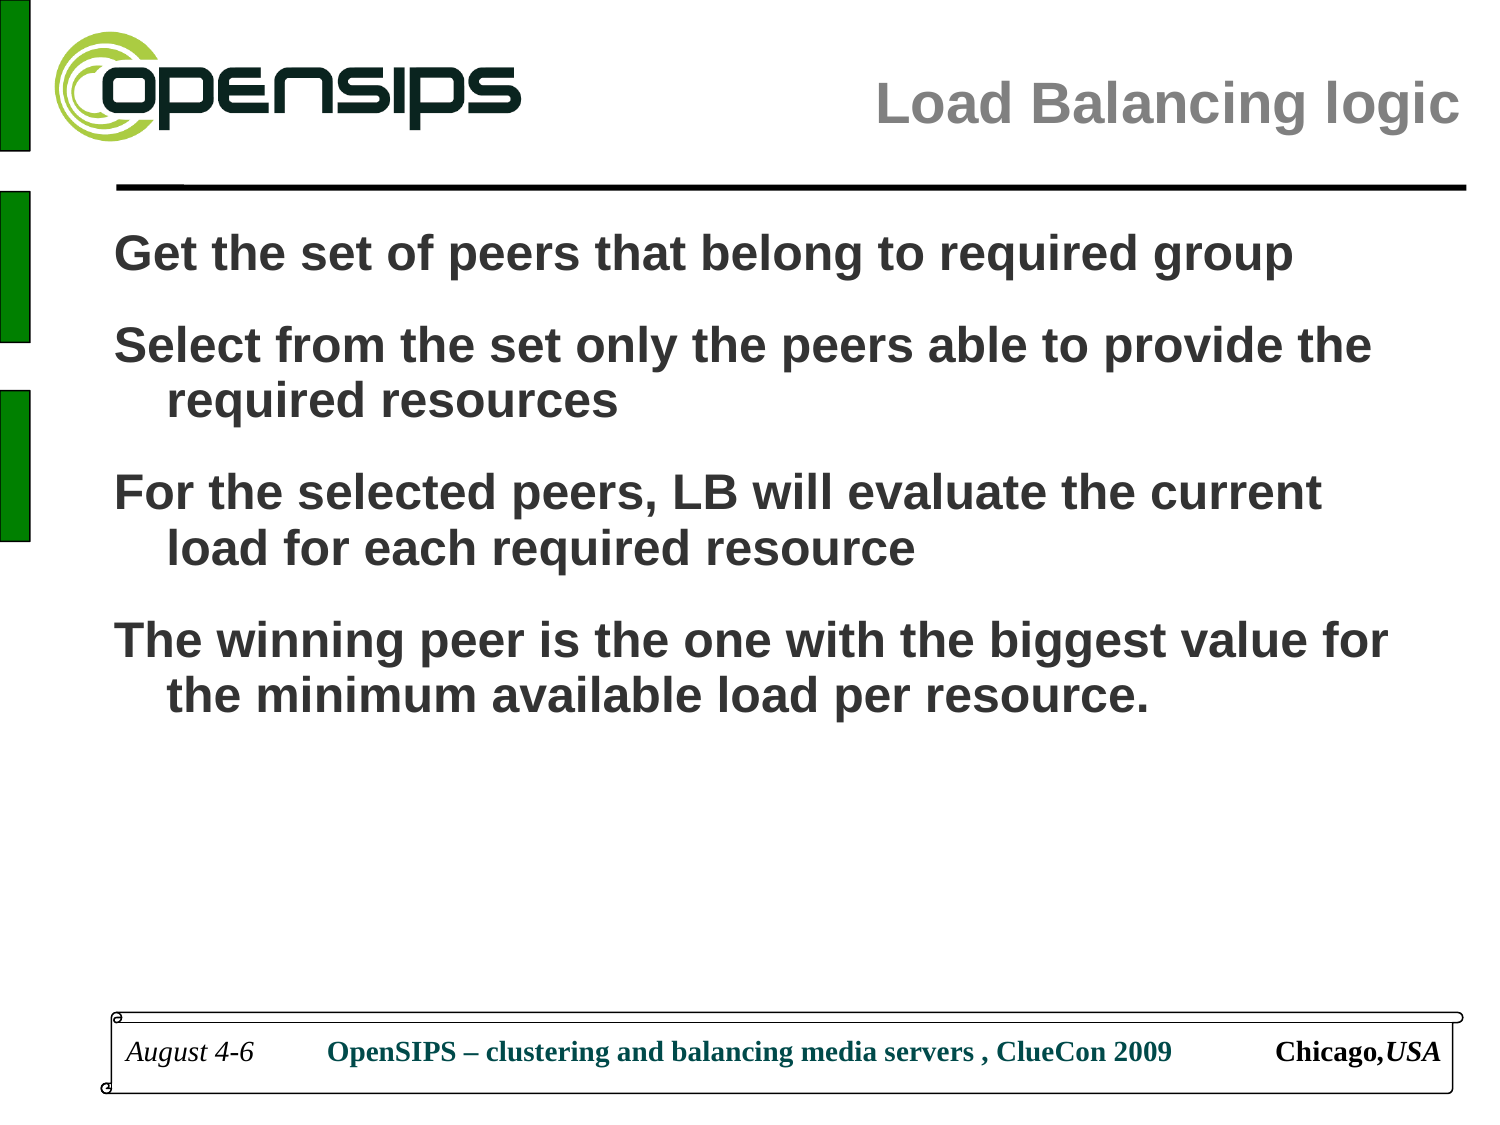

# Load Balancing logic
Get the set of peers that belong to required group
Select from the set only the peers able to provide the required resources
For the selected peers, LB will evaluate the current load for each required resource
The winning peer is the one with the biggest value for the minimum available load per resource.